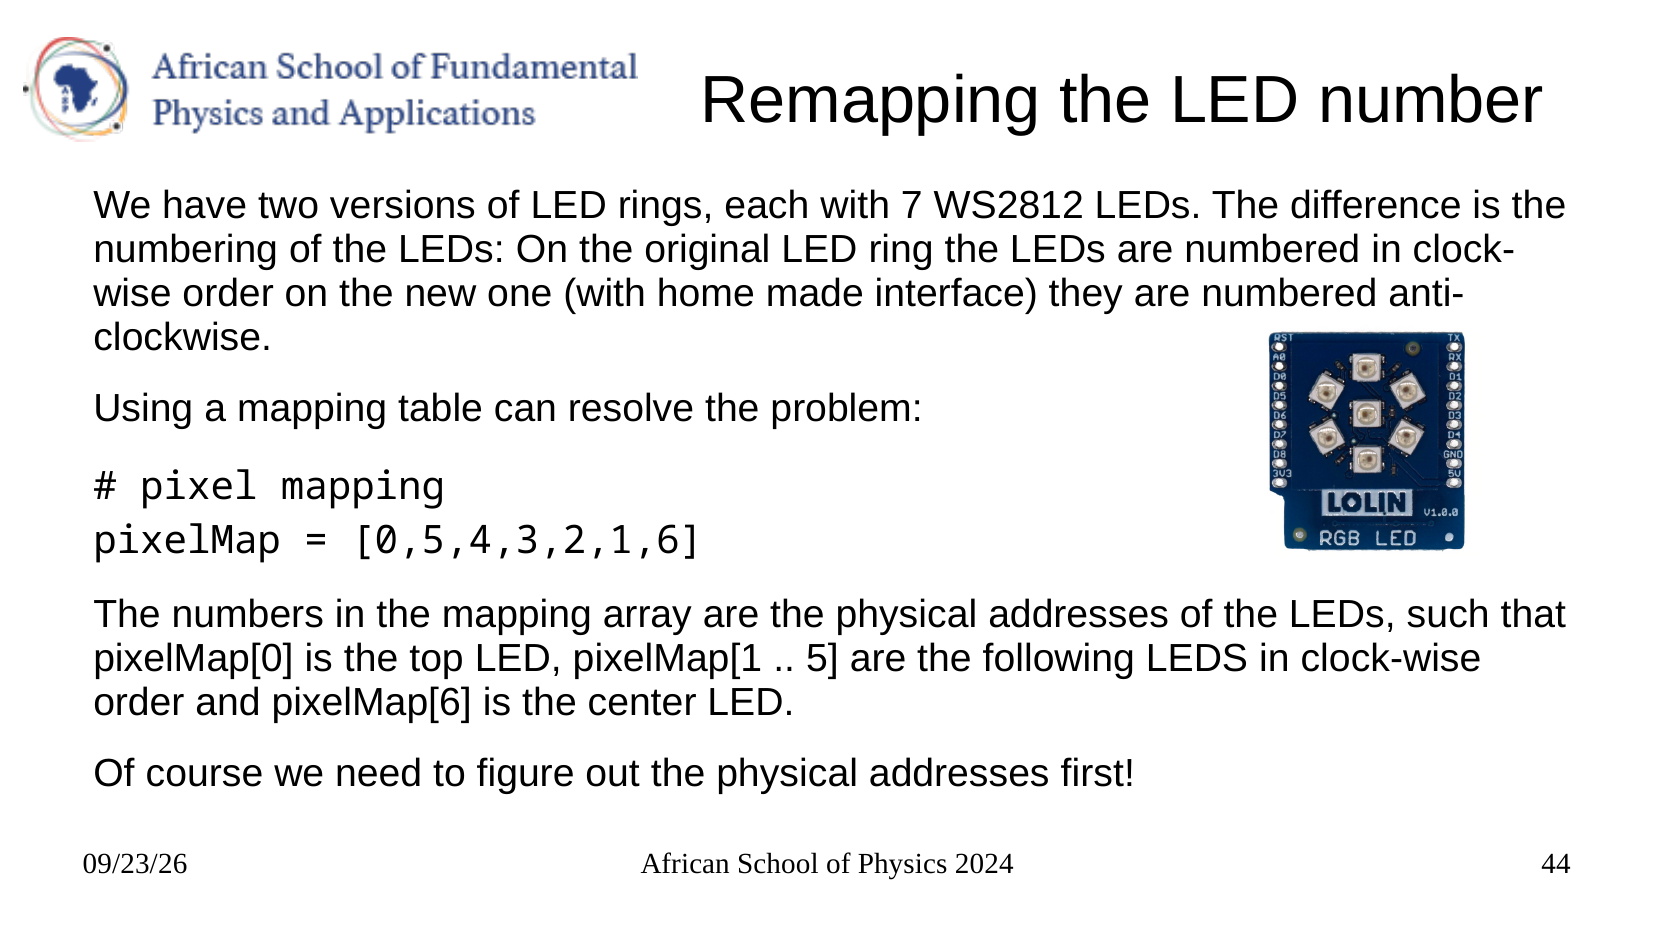

# Remapping the LED number
We have two versions of LED rings, each with 7 WS2812 LEDs. The difference is the numbering of the LEDs: On the original LED ring the LEDs are numbered in clock-wise order on the new one (with home made interface) they are numbered anti-clockwise.
Using a mapping table can resolve the problem:
# pixel mapping pixelMap = [0,5,4,3,2,1,6]
The numbers in the mapping array are the physical addresses of the LEDs, such that pixelMap[0] is the top LED, pixelMap[1 .. 5] are the following LEDS in clock-wise order and pixelMap[6] is the center LED.
Of course we need to figure out the physical addresses first!
African School of Physics 2024
44